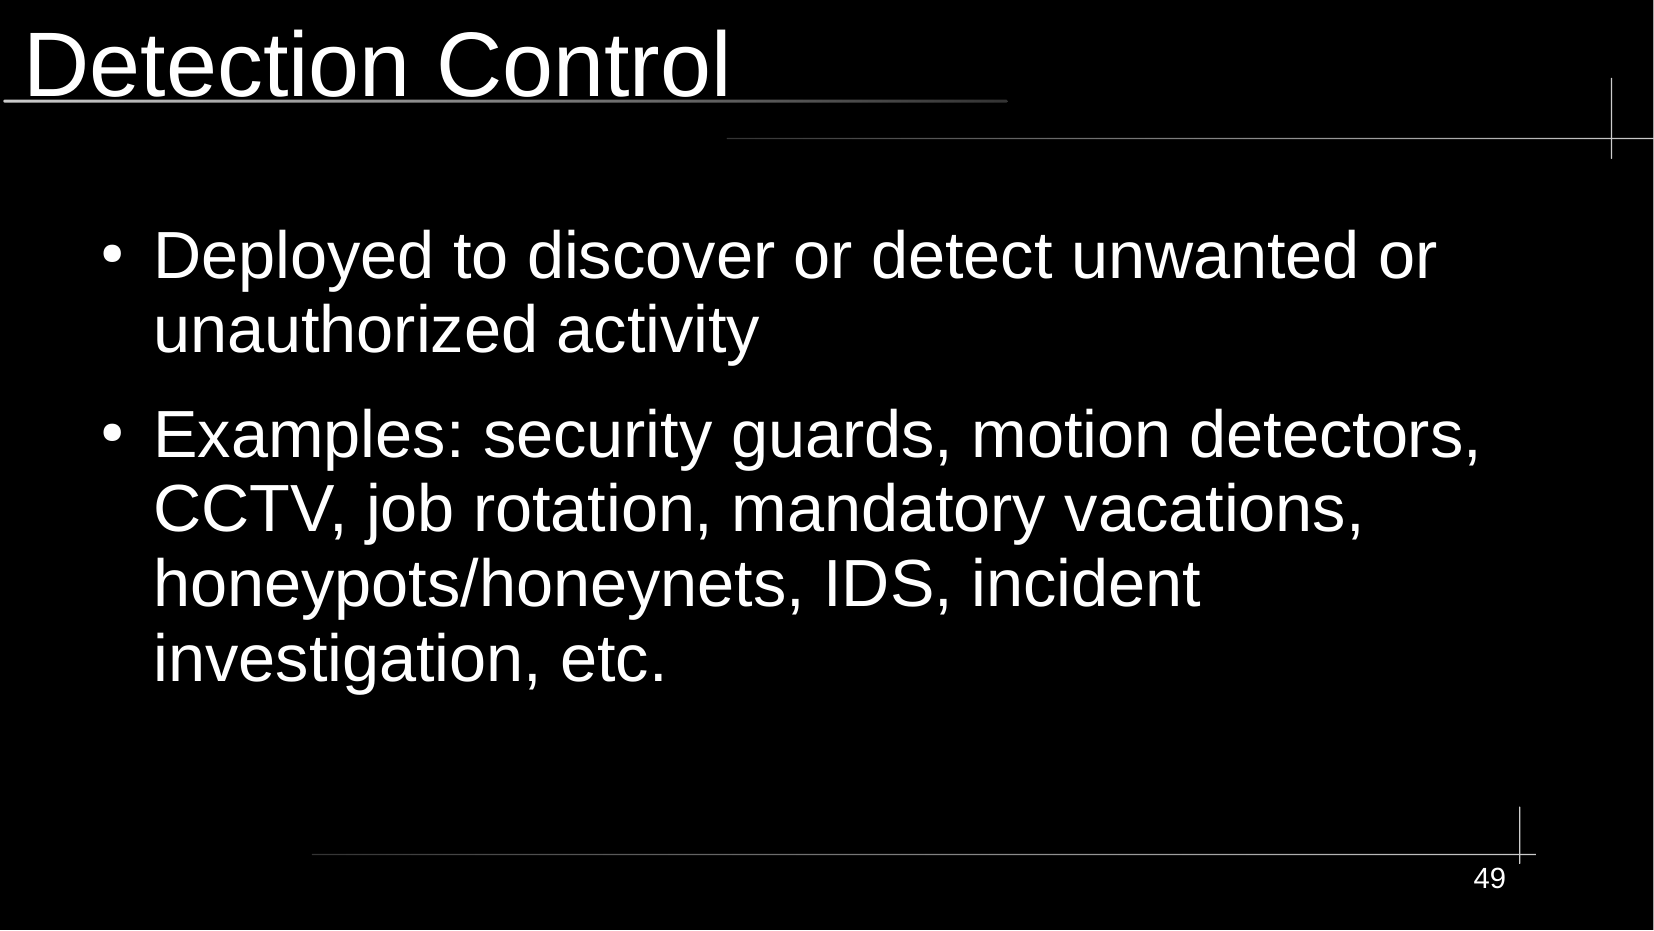

# Detection Control
Deployed to discover or detect unwanted or unauthorized activity
Examples: security guards, motion detectors, CCTV, job rotation, mandatory vacations, honeypots/honeynets, IDS, incident investigation, etc.
49